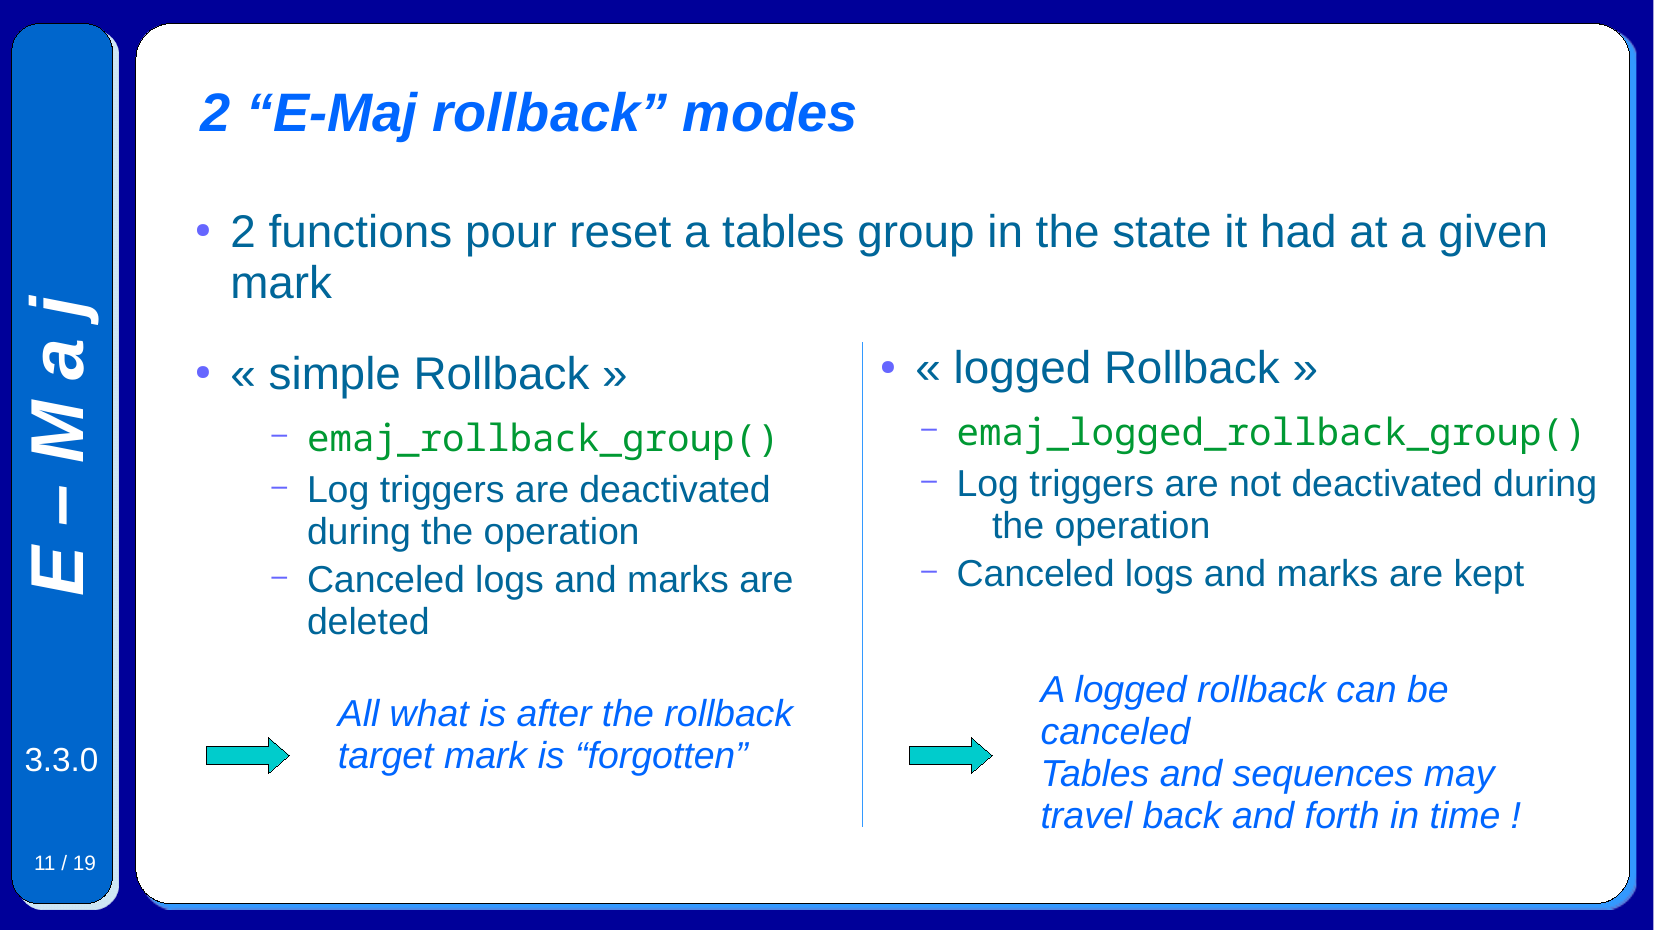

# 2 “E-Maj rollback” modes
2 functions pour reset a tables group in the state it had at a given mark
« logged Rollback »
emaj_logged_rollback_group()
Log triggers are not deactivated during the operation
Canceled logs and marks are kept
« simple Rollback »
emaj_rollback_group()
Log triggers are deactivated during the operation
Canceled logs and marks are deleted
A logged rollback can be canceled
Tables and sequences may travel back and forth in time !
All what is after the rollback target mark is “forgotten”